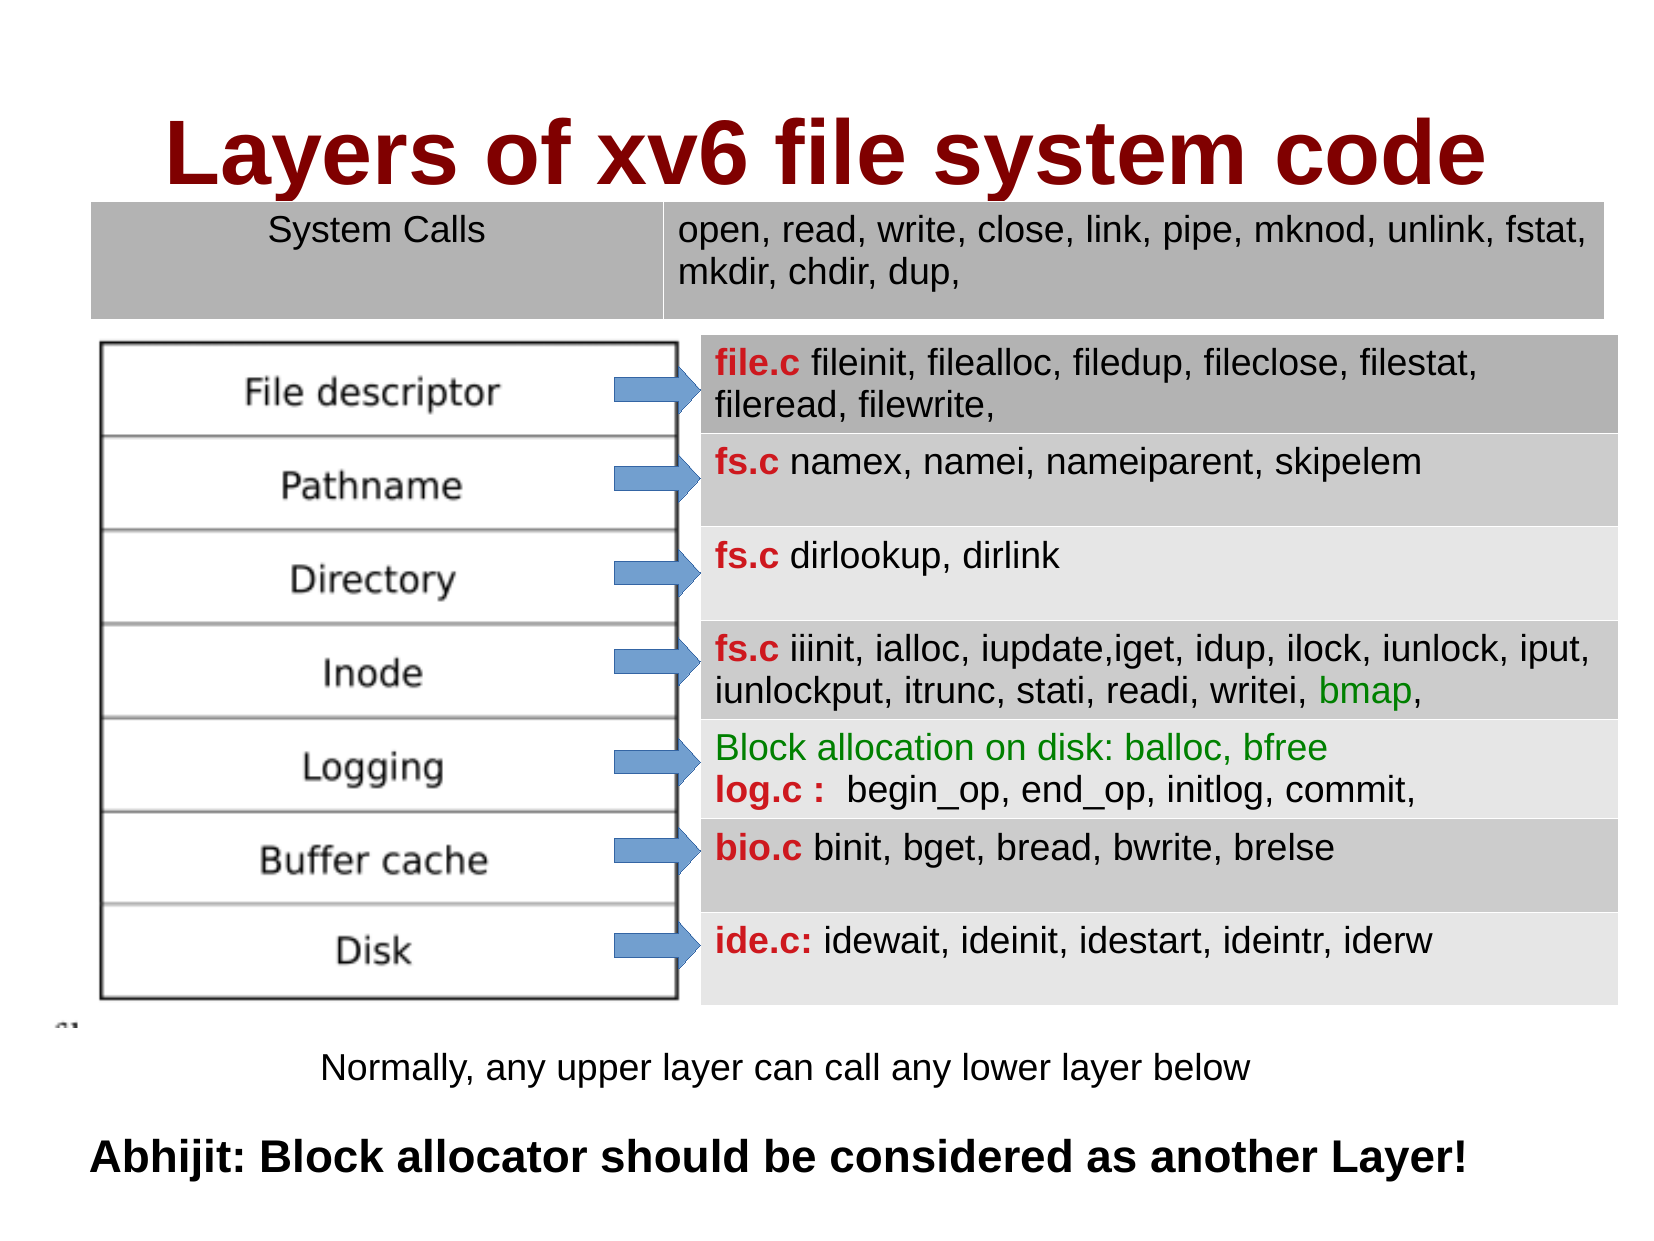

# Layers of xv6 file system code
| System Calls | open, read, write, close, link, pipe, mknod, unlink, fstat, mkdir, chdir, dup, |
| --- | --- |
| file.c fileinit, filealloc, filedup, fileclose, filestat, fileread, filewrite, |
| --- |
| fs.c namex, namei, nameiparent, skipelem |
| fs.c dirlookup, dirlink |
| fs.c iiinit, ialloc, iupdate,iget, idup, ilock, iunlock, iput, iunlockput, itrunc, stati, readi, writei, bmap, |
| Block allocation on disk: balloc, bfree log.c : begin\_op, end\_op, initlog, commit, |
| bio.c binit, bget, bread, bwrite, brelse |
| ide.c: idewait, ideinit, idestart, ideintr, iderw |
Normally, any upper layer can call any lower layer below
Abhijit: Block allocator should be considered as another Layer!